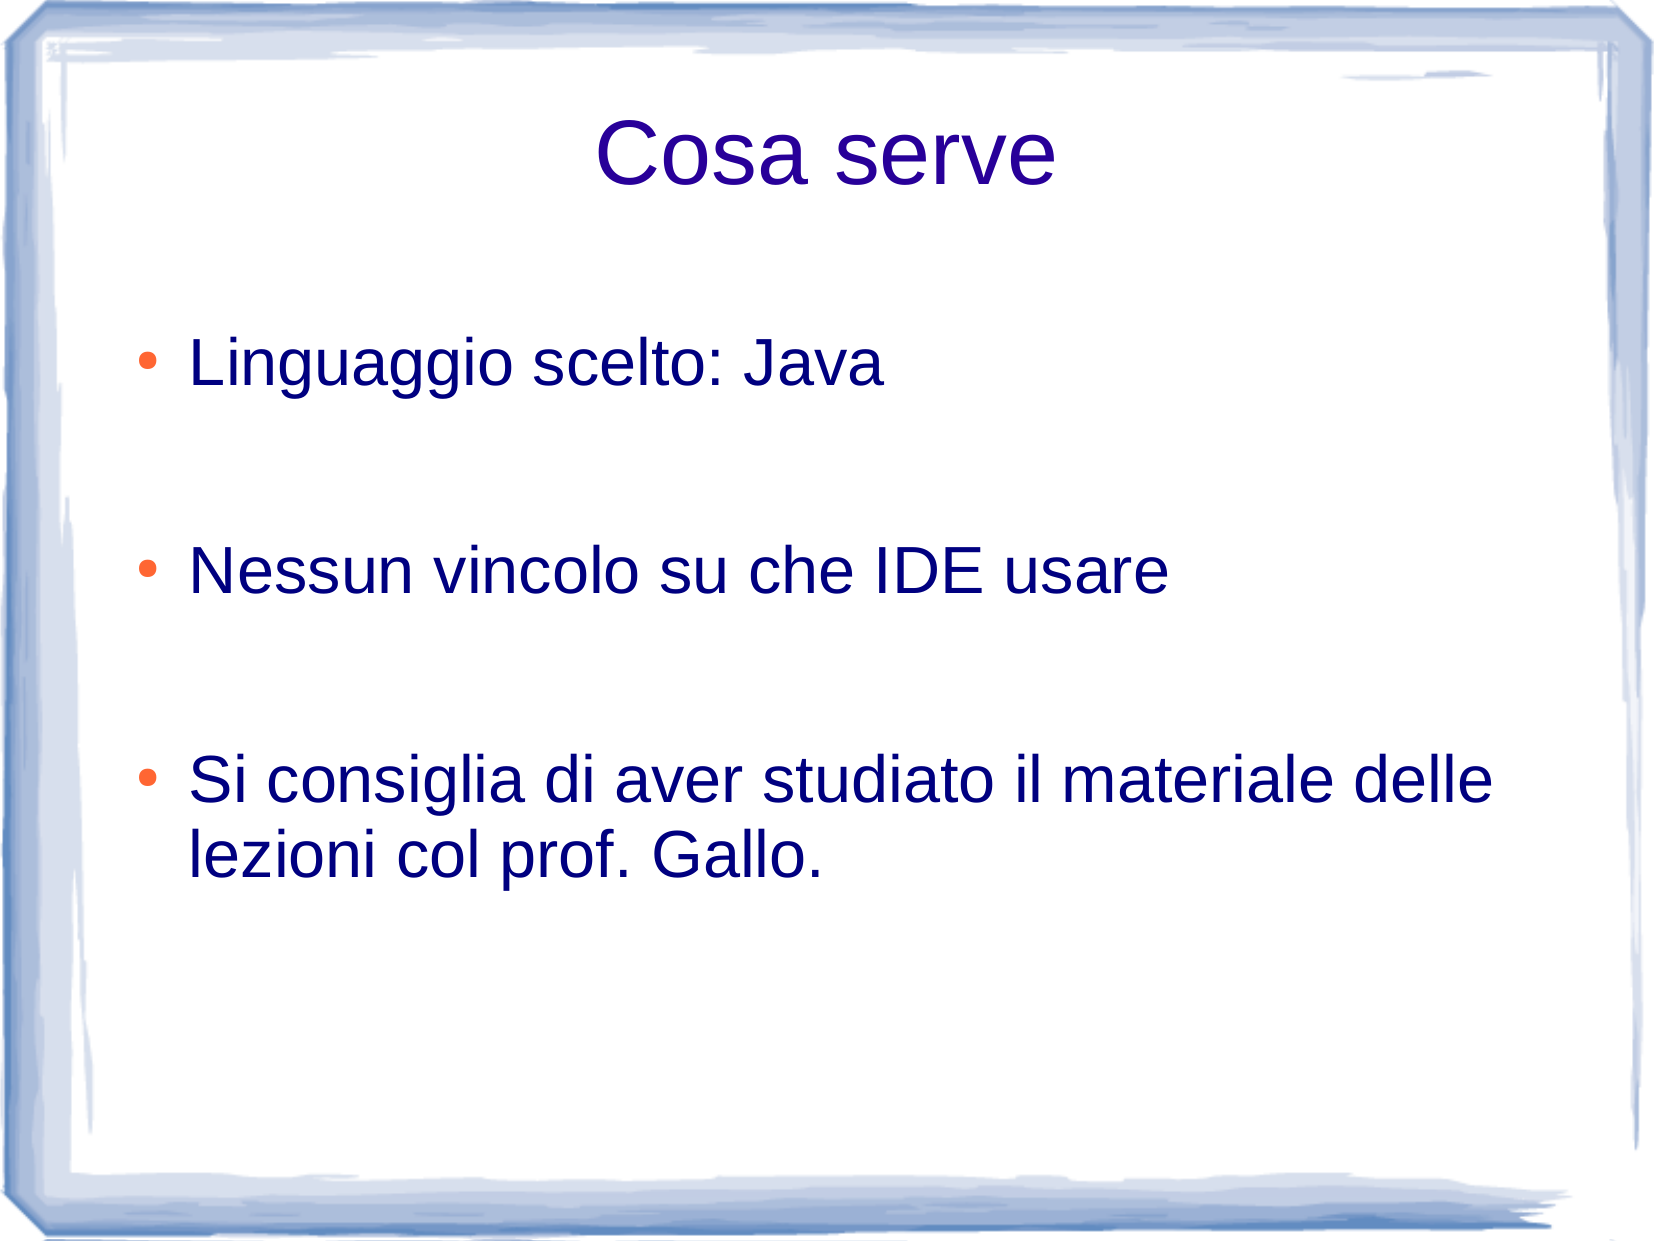

# Cosa serve
Linguaggio scelto: Java
Nessun vincolo su che IDE usare
Si consiglia di aver studiato il materiale delle lezioni col prof. Gallo.